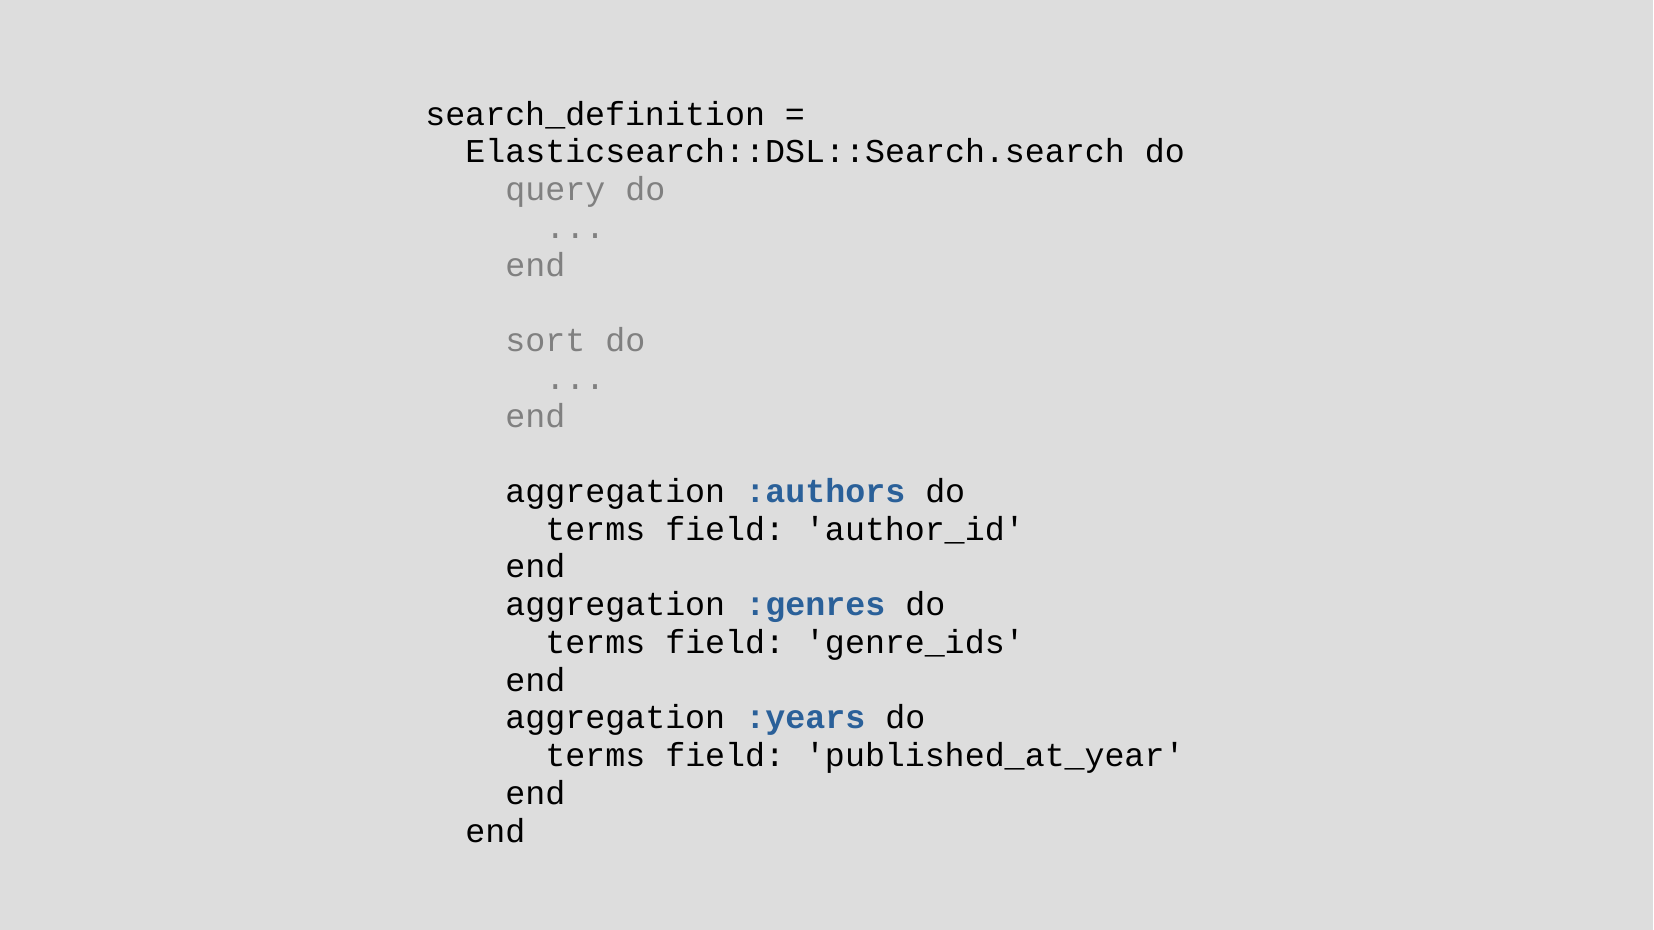

search_definition =
 Elasticsearch::DSL::Search.search do
 query do
 ...
 end
 sort do
 ...
 end
 aggregation :authors do
 terms field: 'author_id'
 end
 aggregation :genres do
 terms field: 'genre_ids'
 end
 aggregation :years do
 terms field: 'published_at_year'
 end
 end